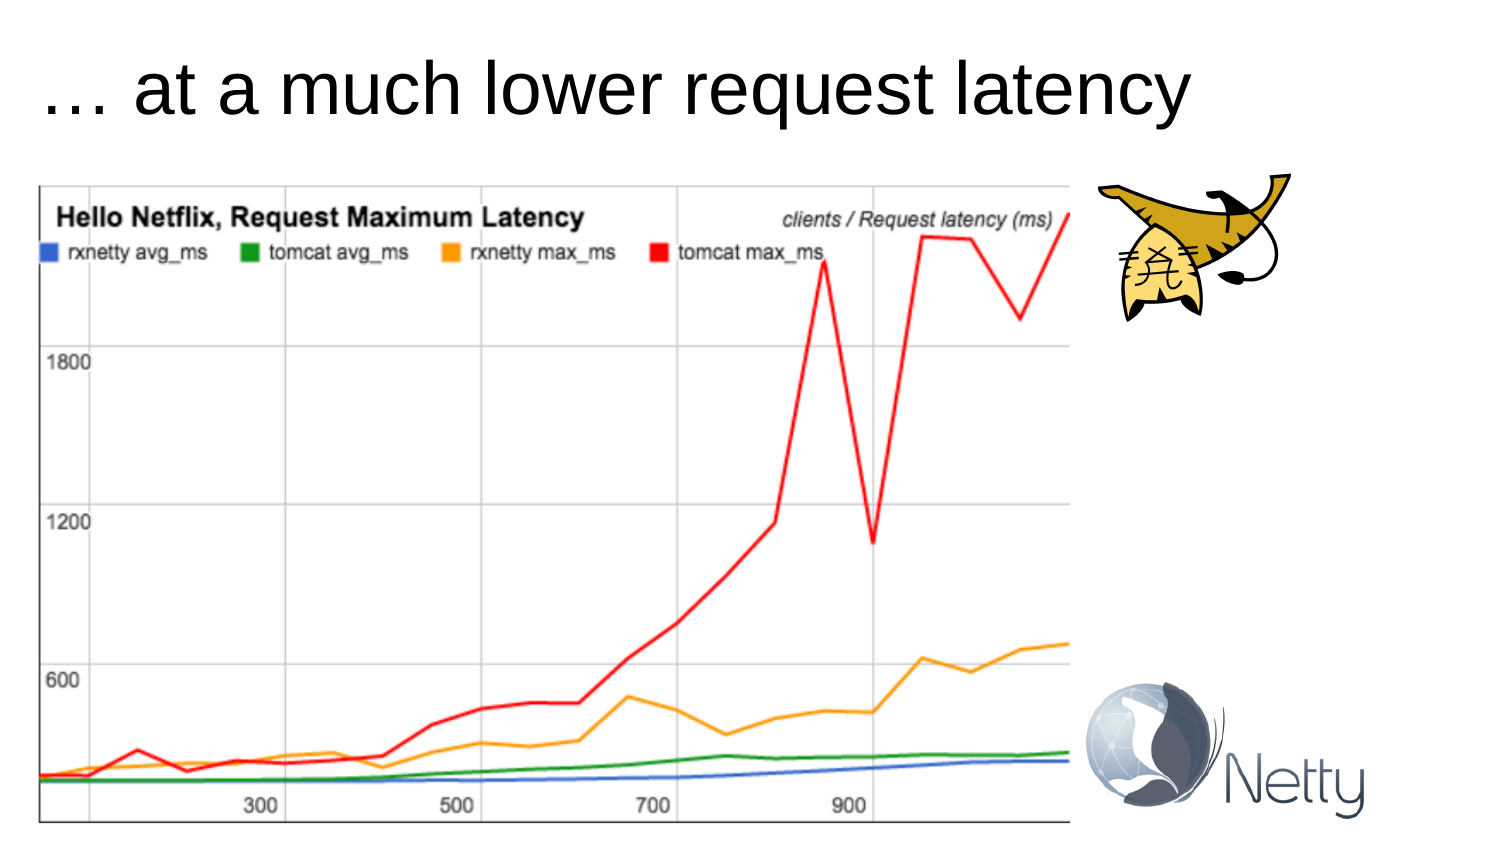

… at a much lower request latency